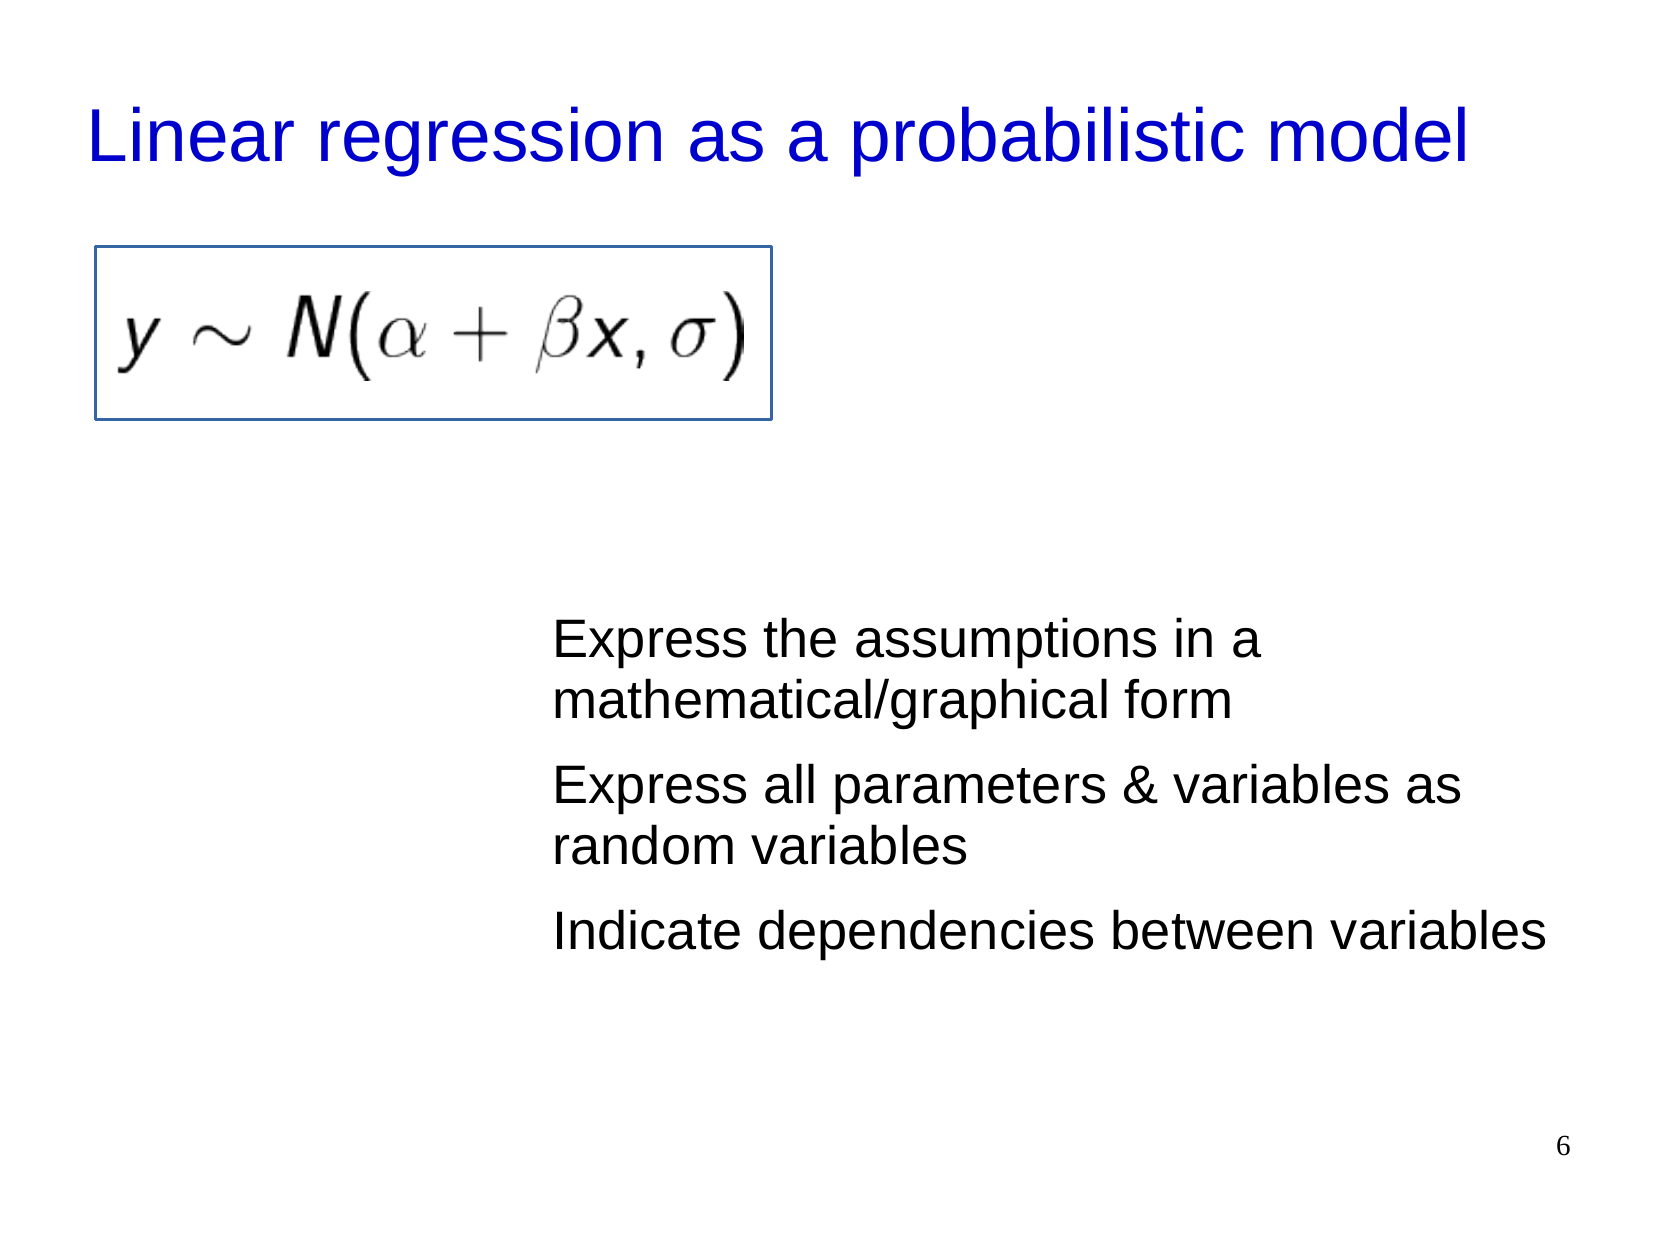

# Linear regression as a probabilistic model
Express the assumptions in a mathematical/graphical form
Express all parameters & variables as random variables
Indicate dependencies between variables
6